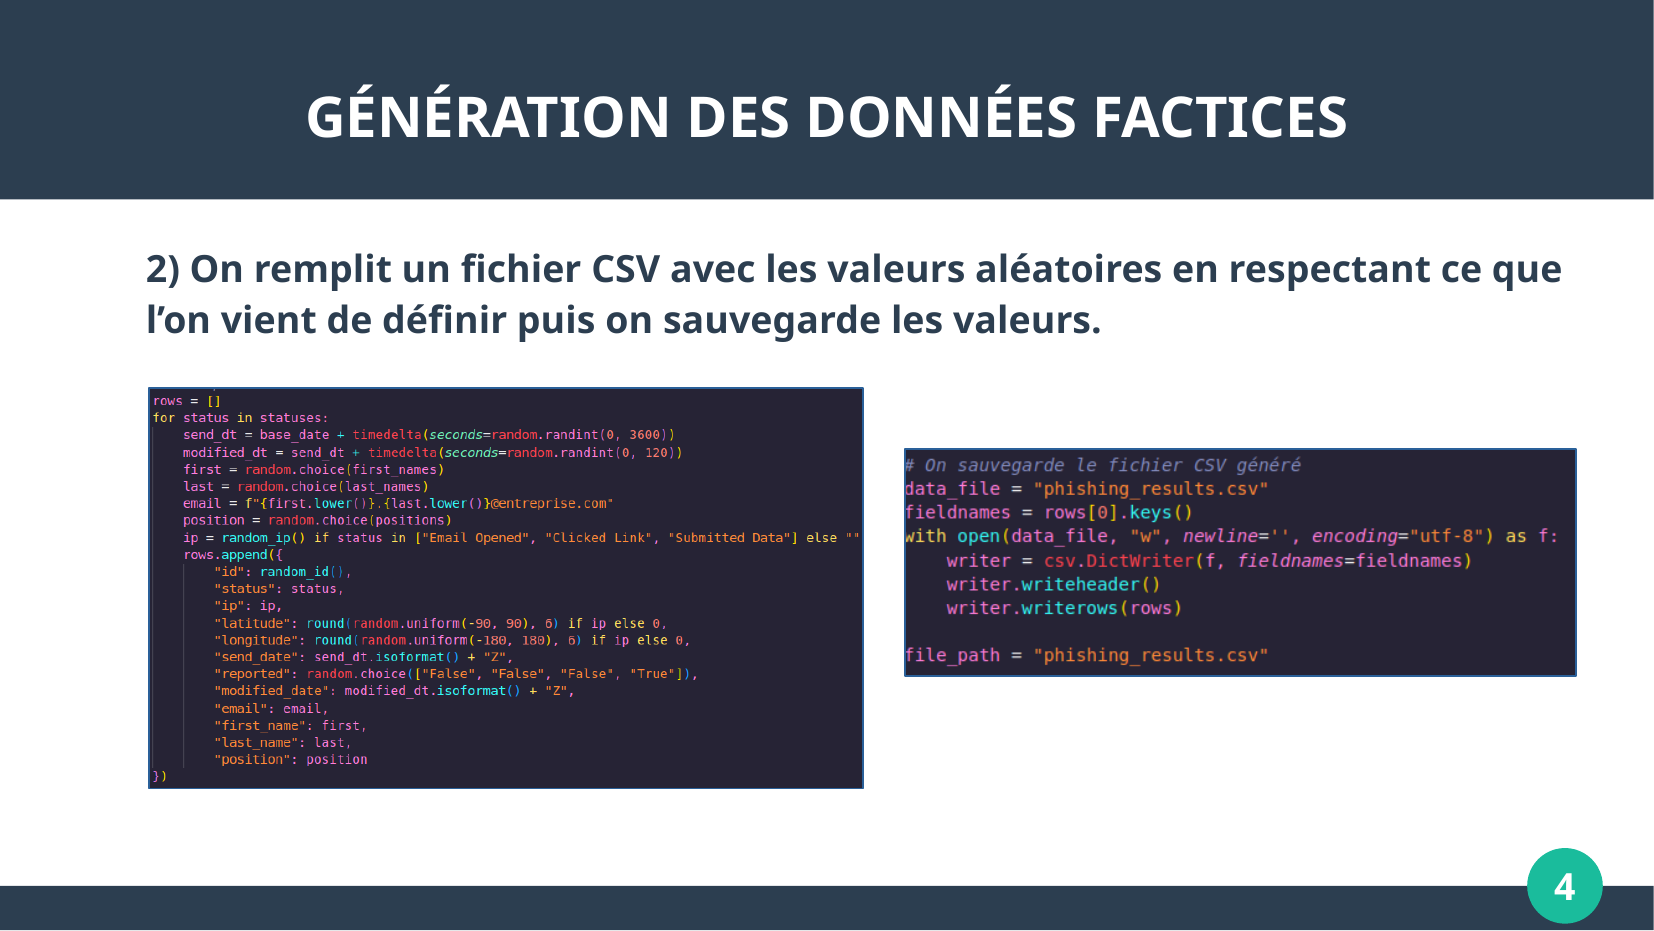

# GÉNÉRATION DES DONNÉES FACTICES
2) On remplit un fichier CSV avec les valeurs aléatoires en respectant ce que l’on vient de définir puis on sauvegarde les valeurs.